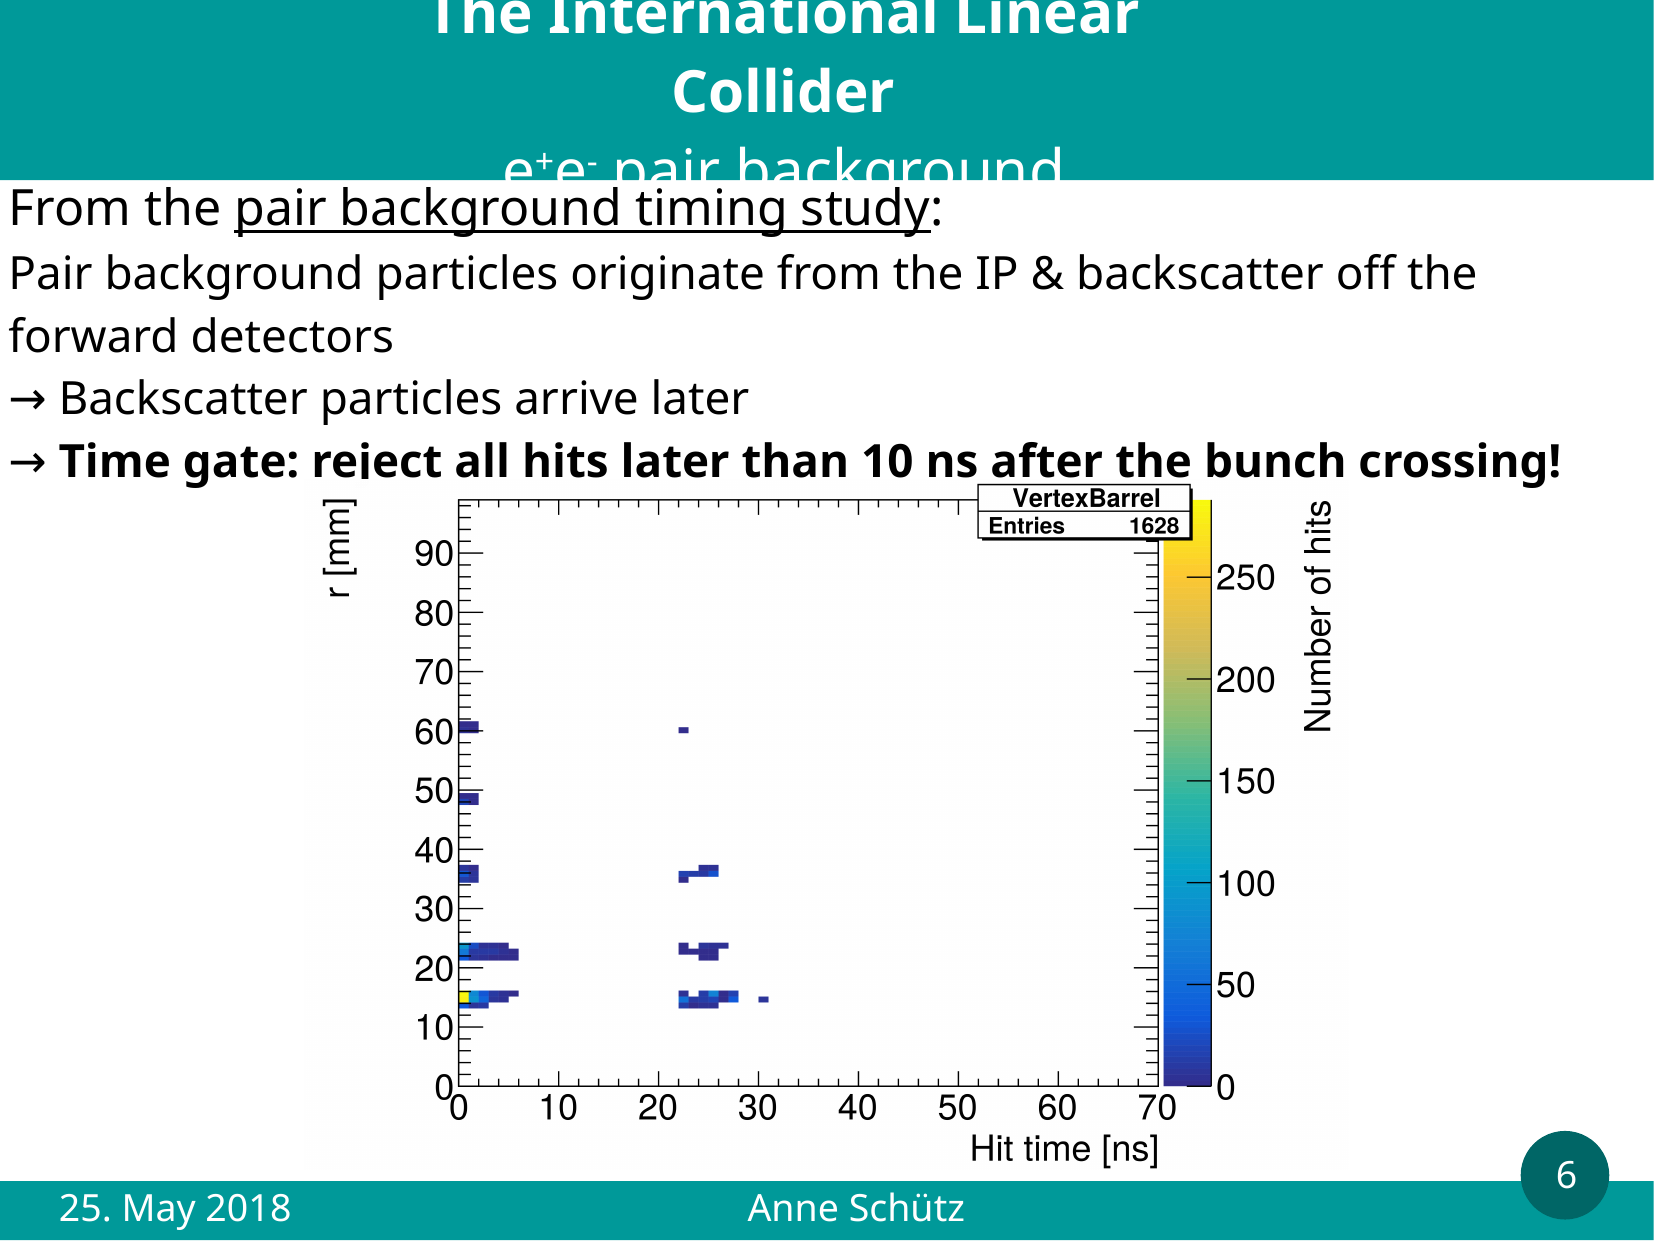

# The International Linear Collider e+e- pair background
From the pair background timing study:
Pair background particles originate from the IP & backscatter off the forward detectors
→ Backscatter particles arrive later
→ Time gate: reject all hits later than 10 ns after the bunch crossing!